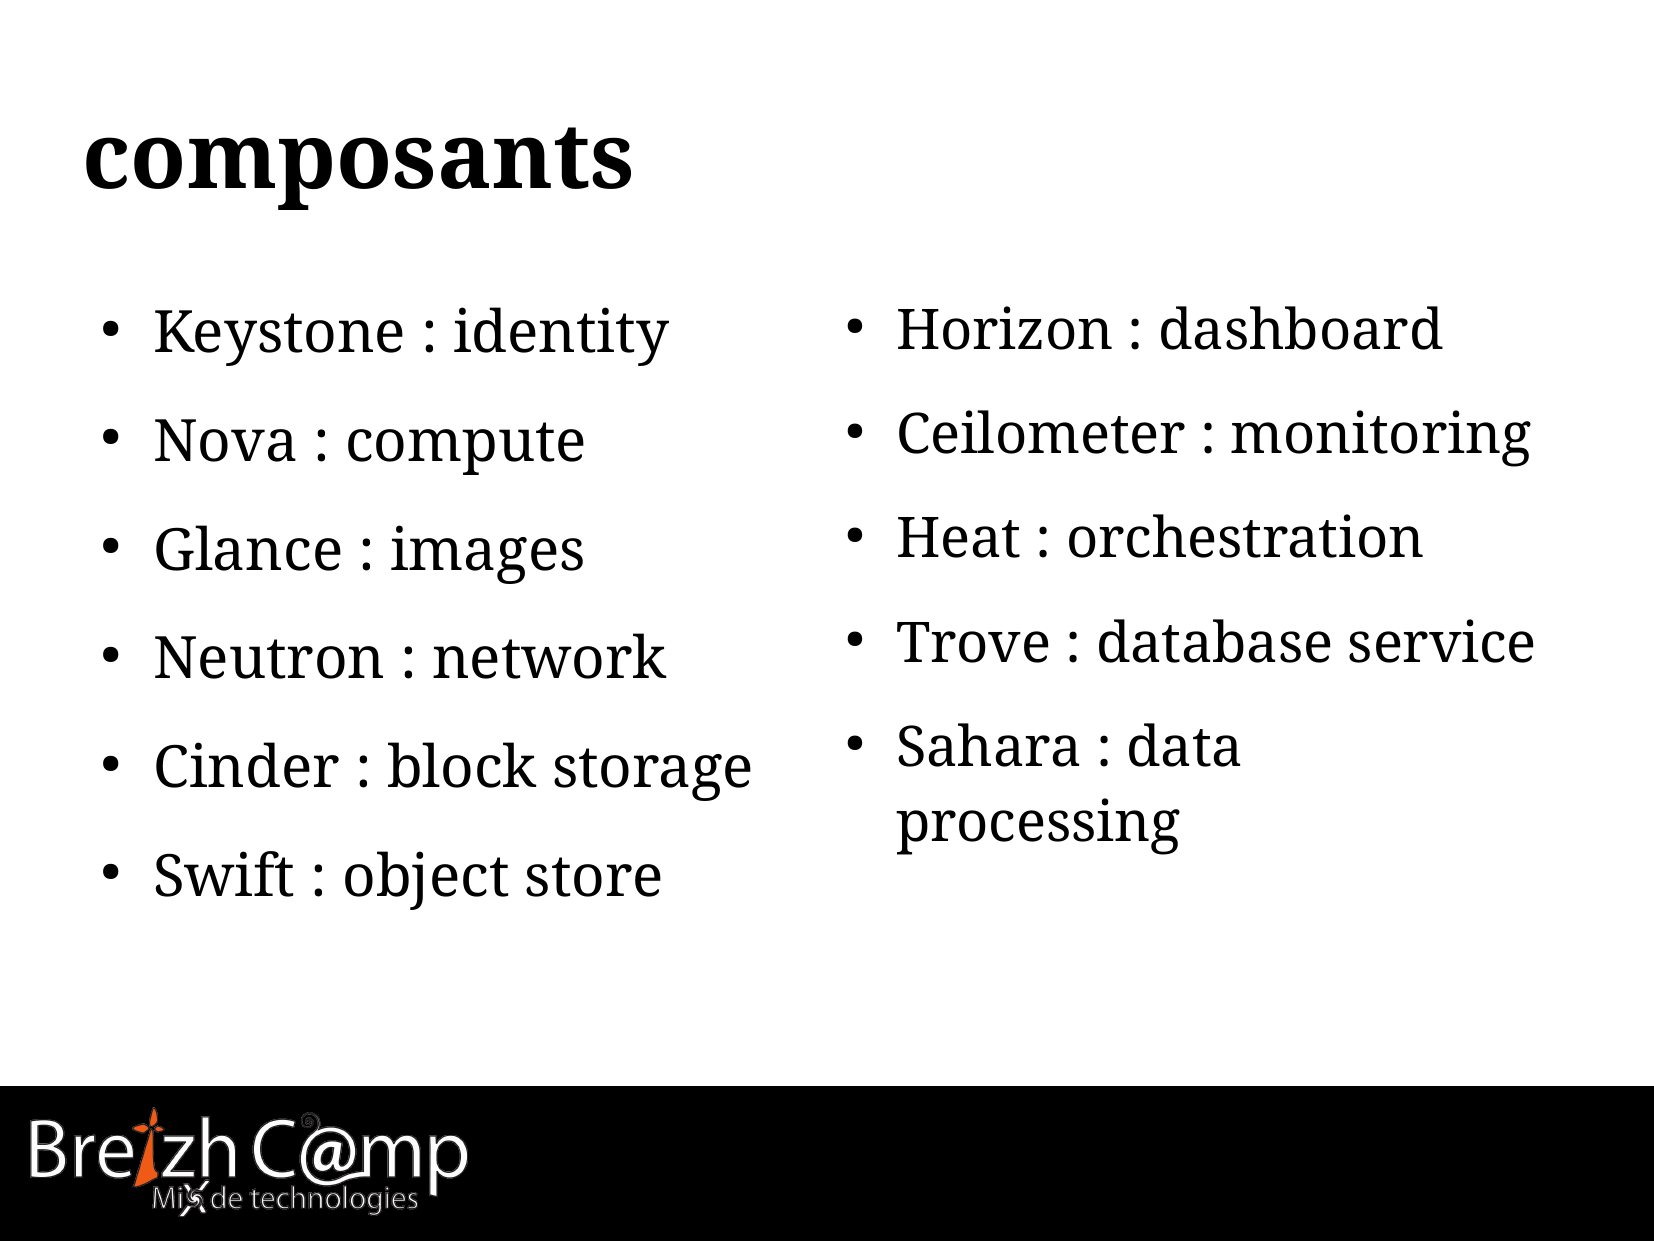

# composants
Keystone : identity
Nova : compute
Glance : images
Neutron : network
Cinder : block storage
Swift : object store
Horizon : dashboard
Ceilometer : monitoring
Heat : orchestration
Trove : database service
Sahara : data processing